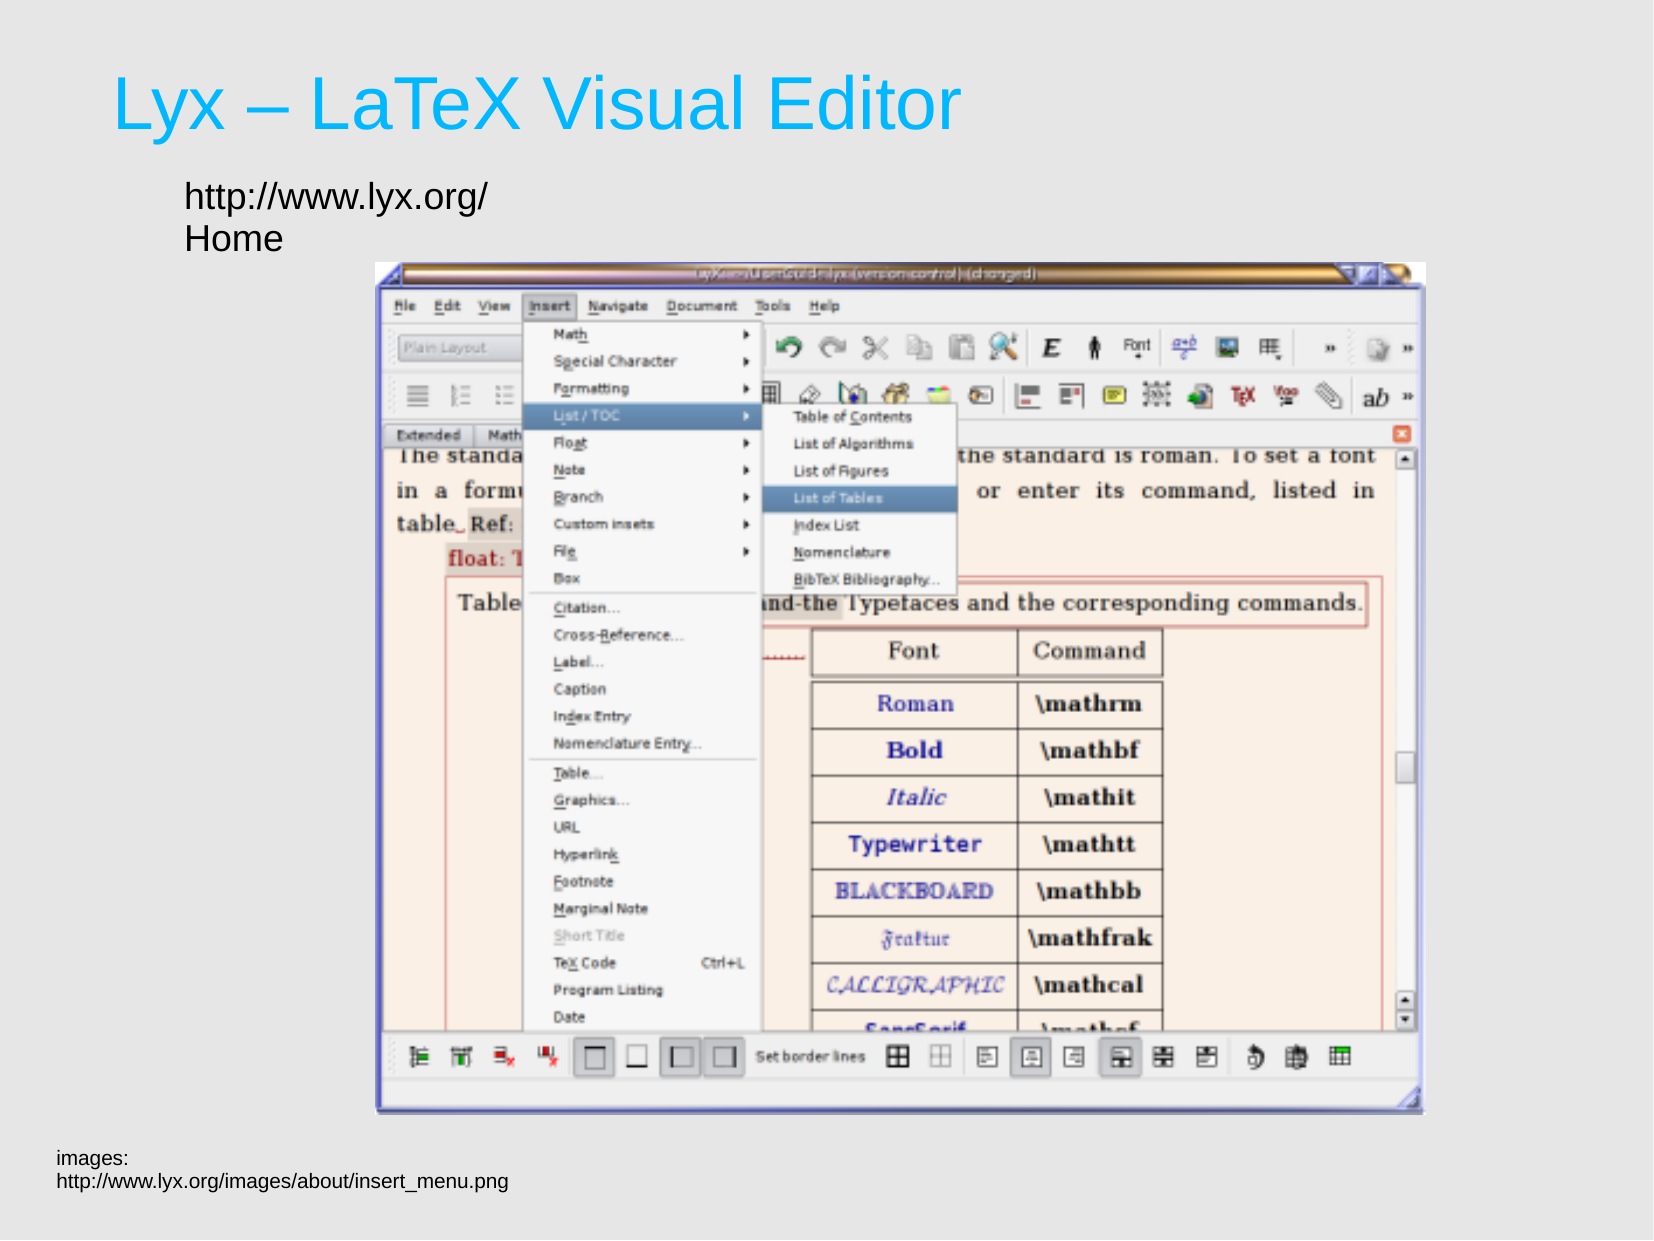

# Lyx – LaTeX Visual Editor
http://www.lyx.org/Home
images:
http://www.lyx.org/images/about/insert_menu.png